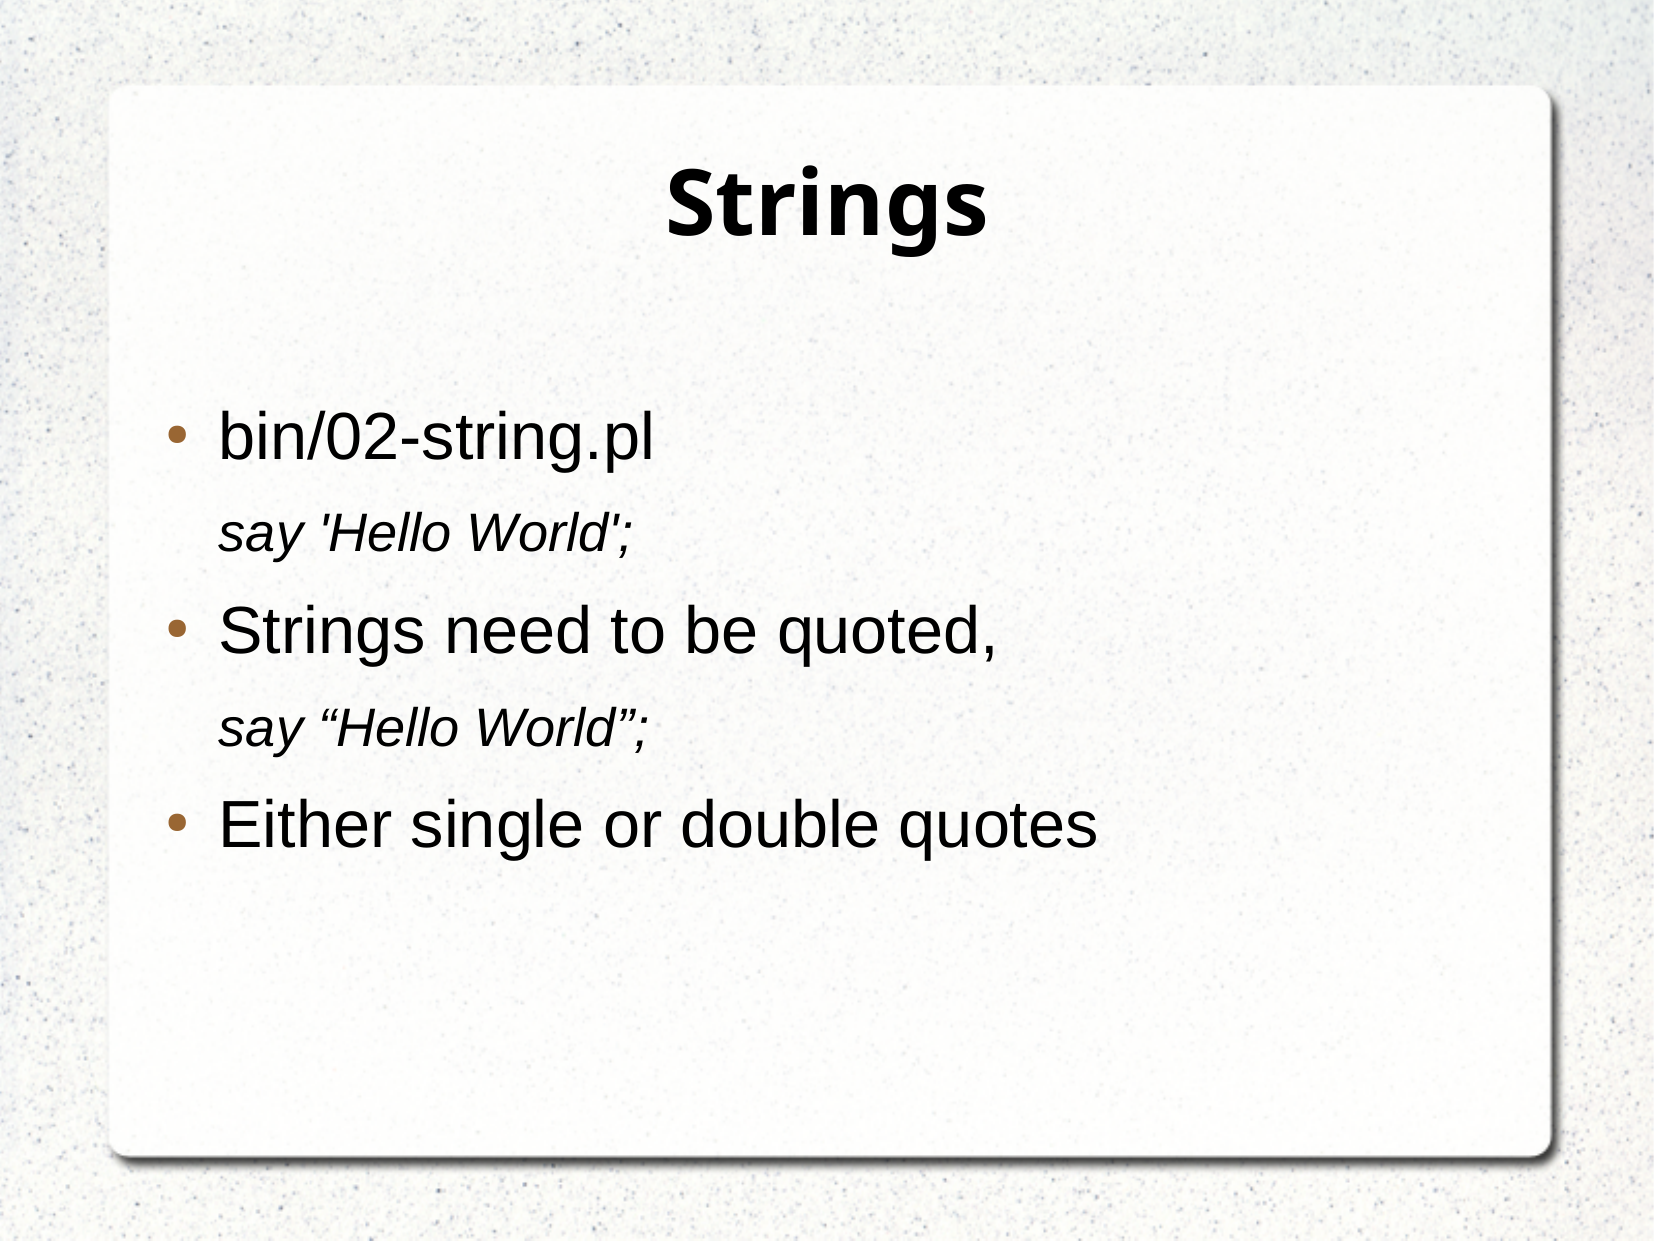

# Strings
bin/02-string.pl
say 'Hello World';
Strings need to be quoted,
say “Hello World”;
Either single or double quotes